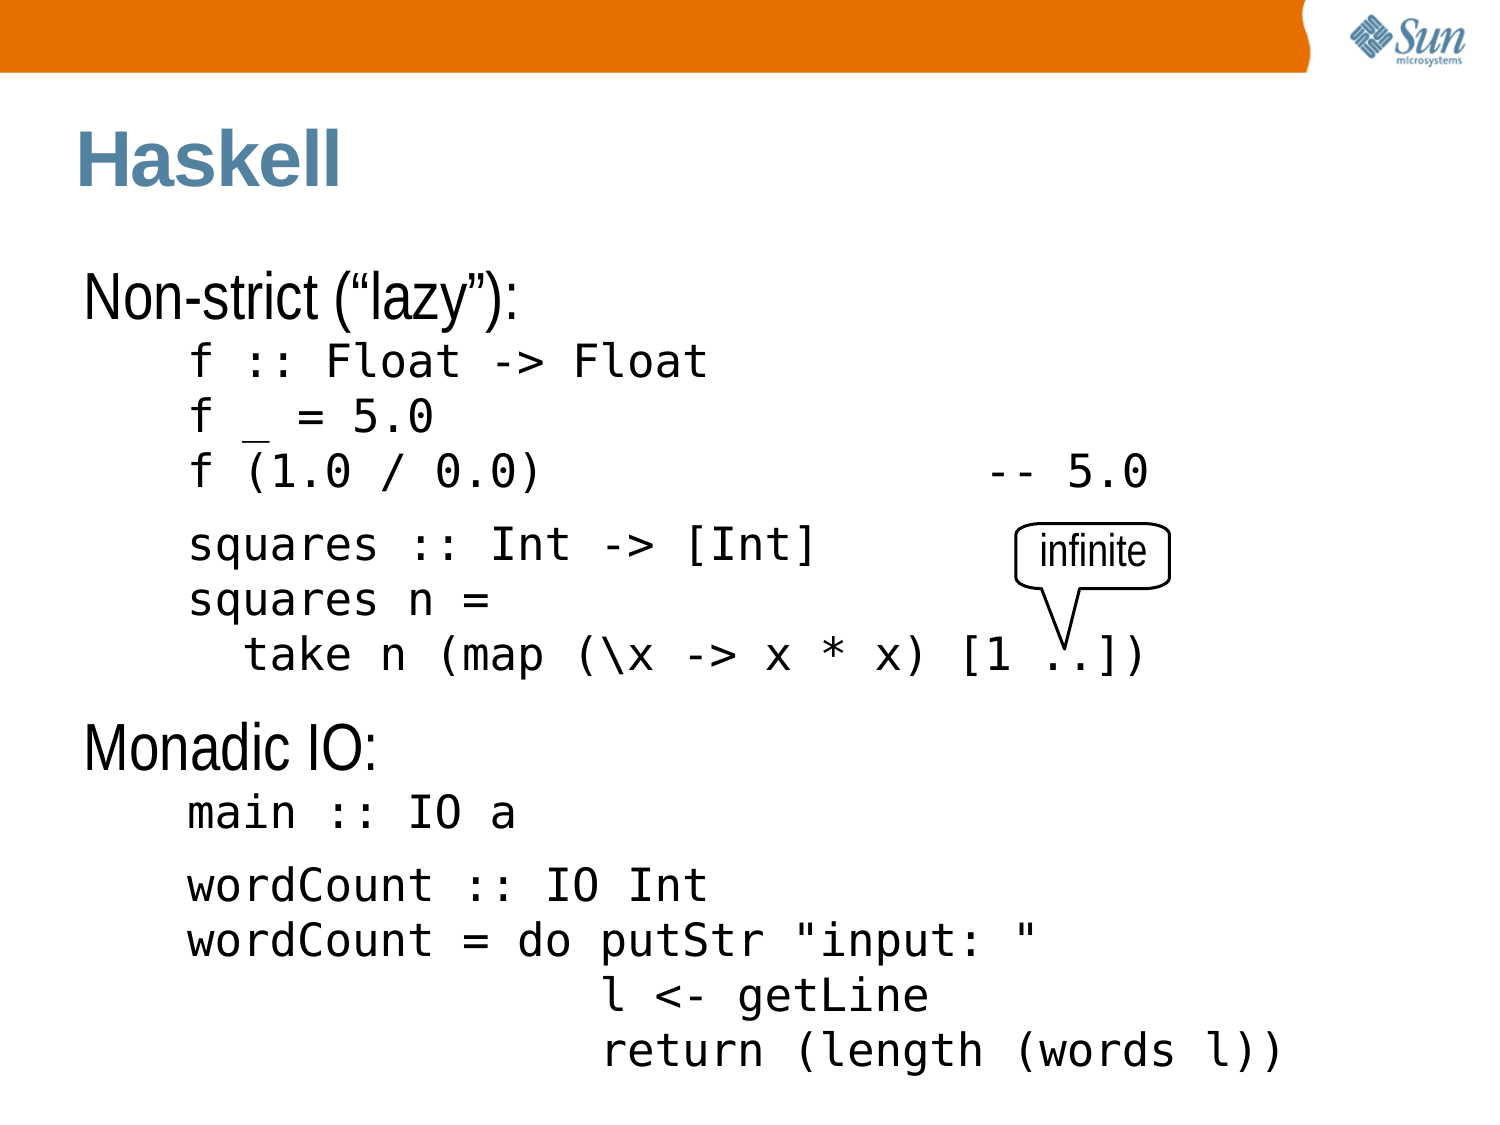

# Haskell
Non-strict (“lazy”):
 f :: Float -> Float
 f _ = 5.0
 f (1.0 / 0.0) -- 5.0
 squares :: Int -> [Int]
 squares n =
 take n (map (\x -> x * x) [1 ..])
Monadic IO:
 main :: IO a
 wordCount :: IO Int
 wordCount = do putStr "input: "
 l <- getLine
 return (length (words l))
infinite